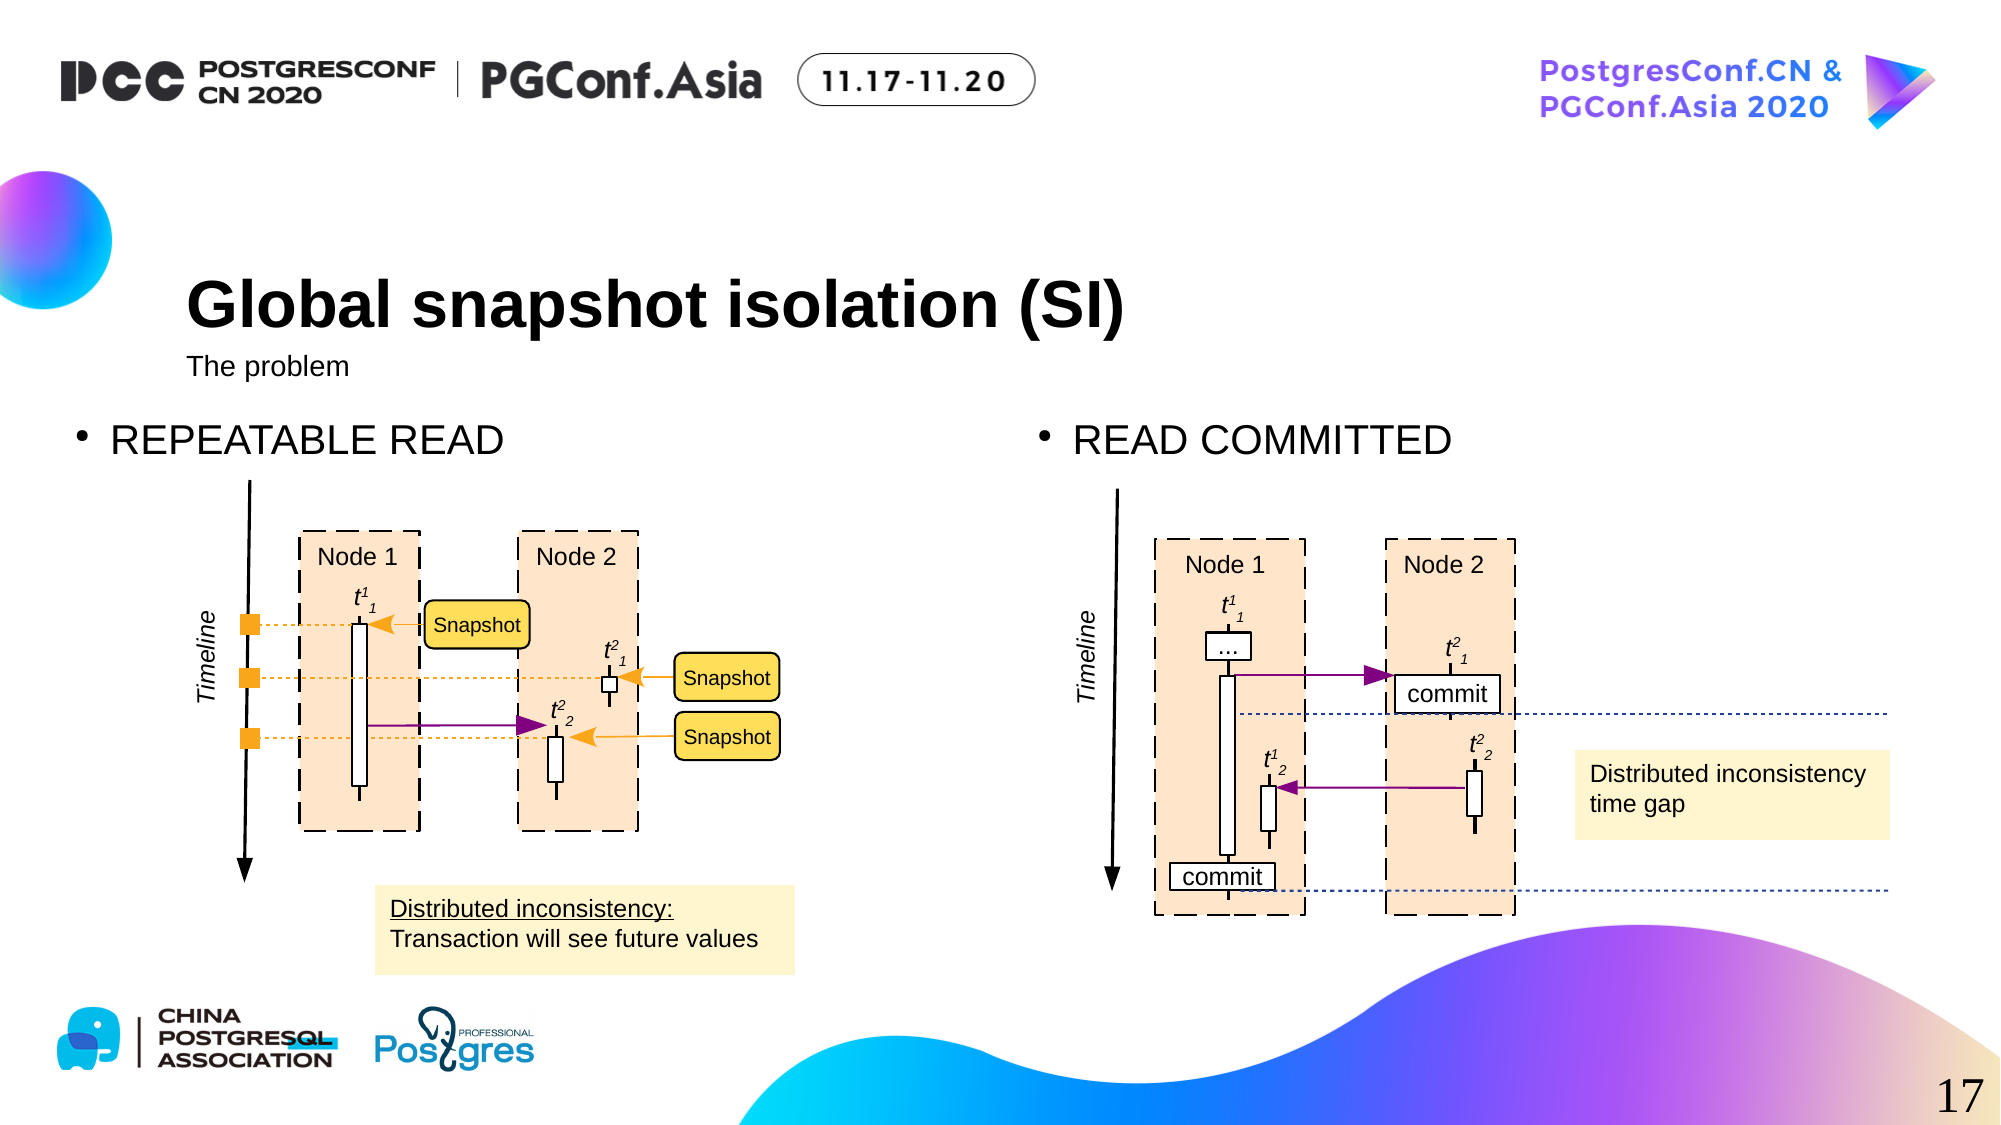

Global snapshot isolation (SI)
The problem
REPEATABLE READ
READ COMMITTED
Node 1
Node 2
Node 1
Node 2
t11
t11
Snapshot
t21
t21
...
Timeline
Timeline
Snapshot
commit
t22
Snapshot
t22
t12
Distributed inconsistency time gap
commit
Distributed inconsistency:
Transaction will see future values